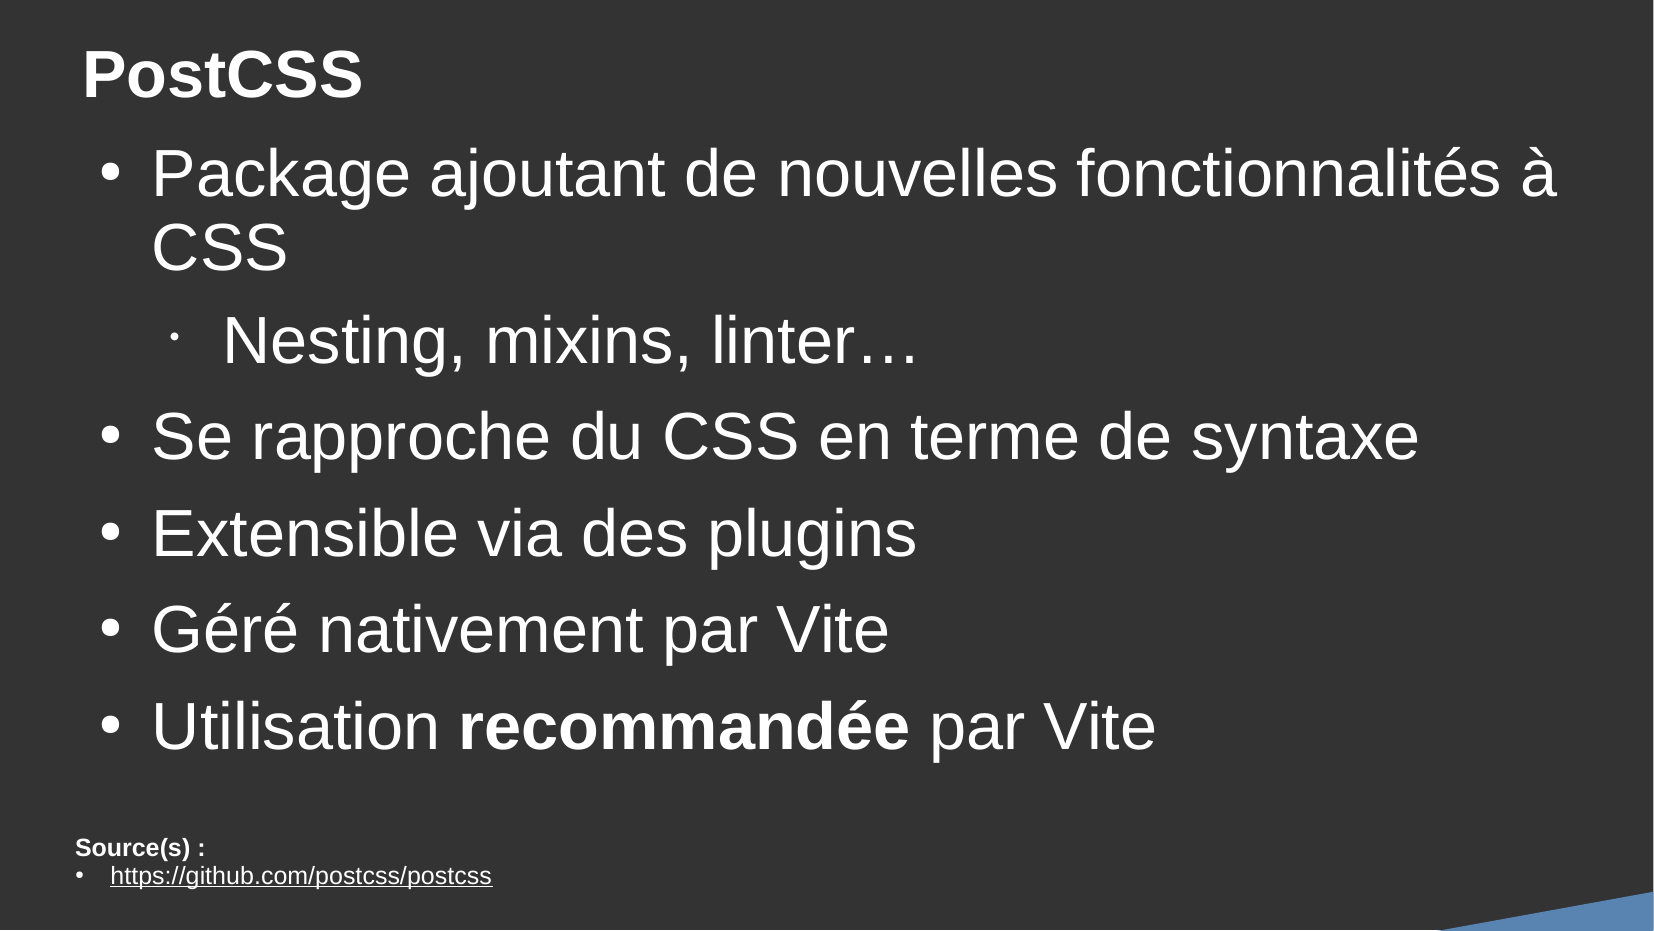

# PostCSS
Package ajoutant de nouvelles fonctionnalités à CSS
Nesting, mixins, linter…
Se rapproche du CSS en terme de syntaxe
Extensible via des plugins
Géré nativement par Vite
Utilisation recommandée par Vite
Source(s) :
https://github.com/postcss/postcss